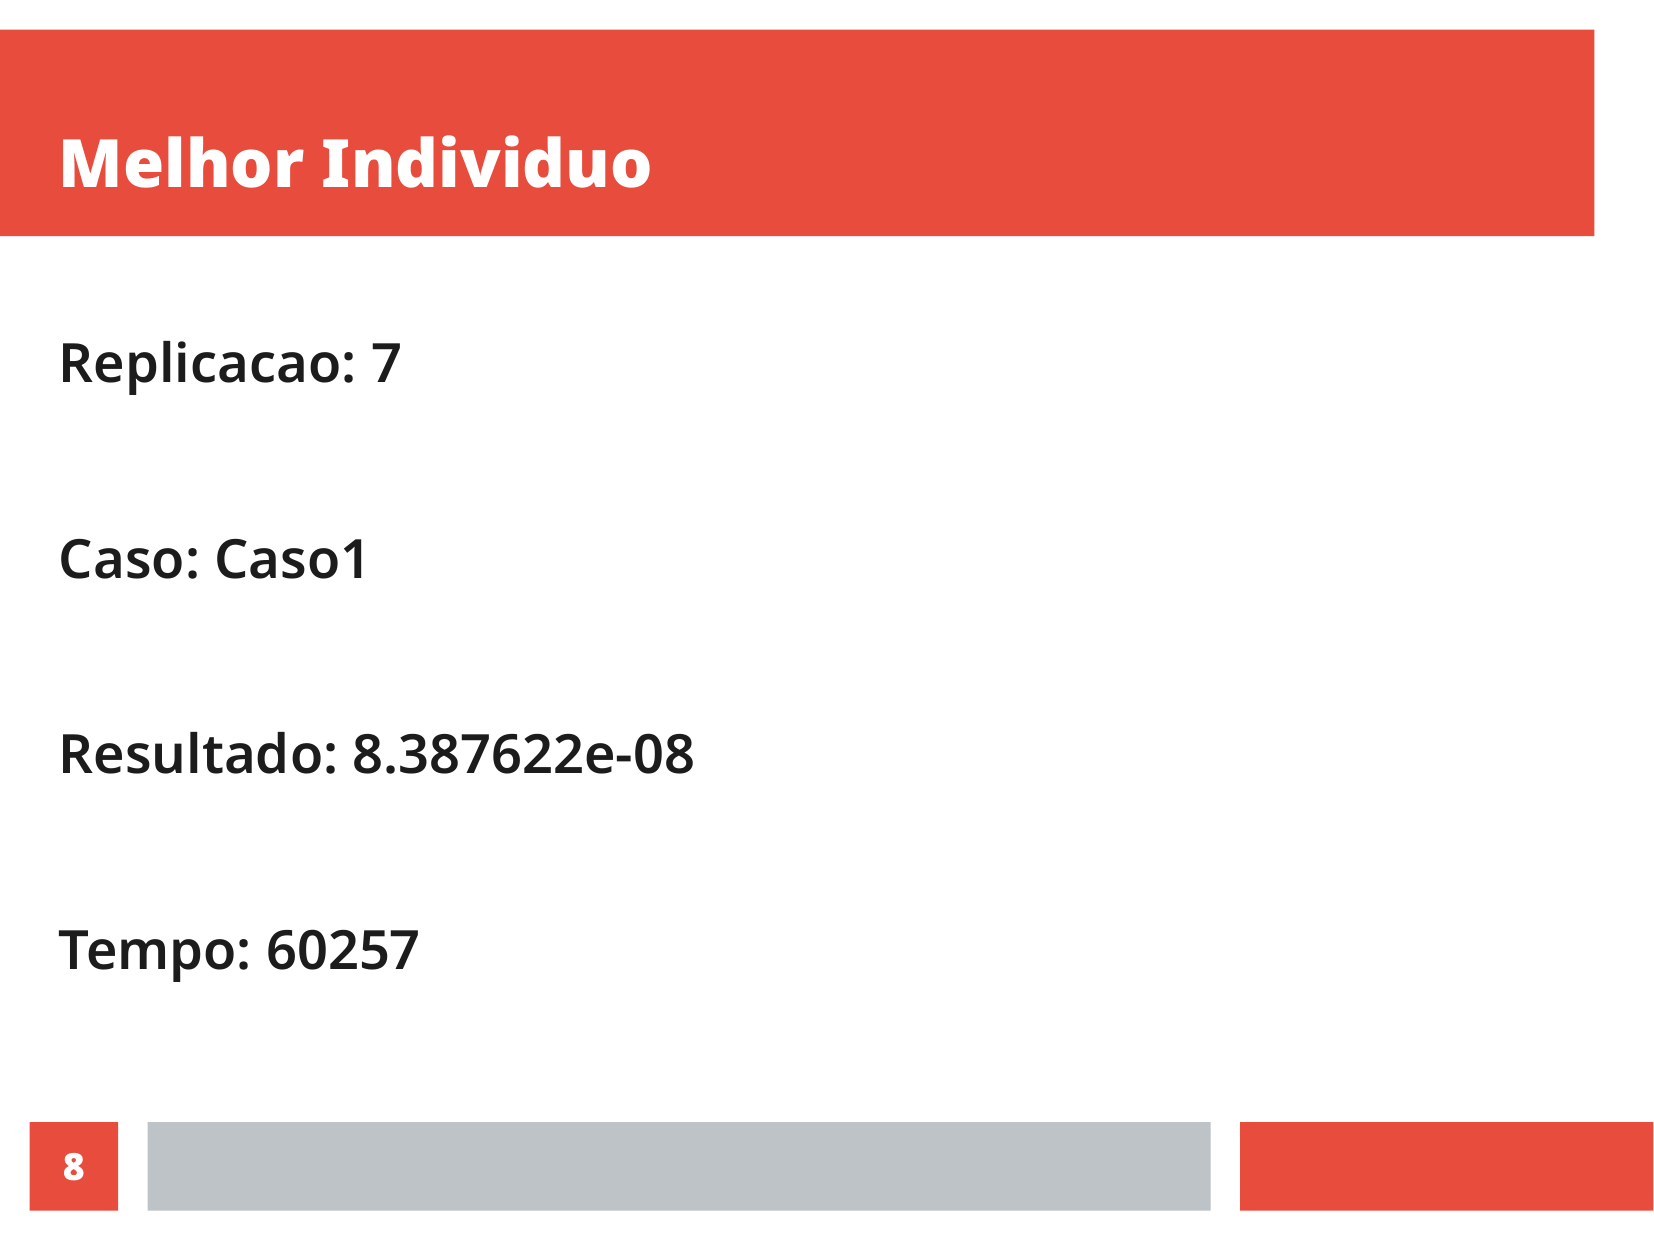

# Melhor Individuo
Replicacao: 7
Caso: Caso1
Resultado: 8.387622e-08
Tempo: 60257
8